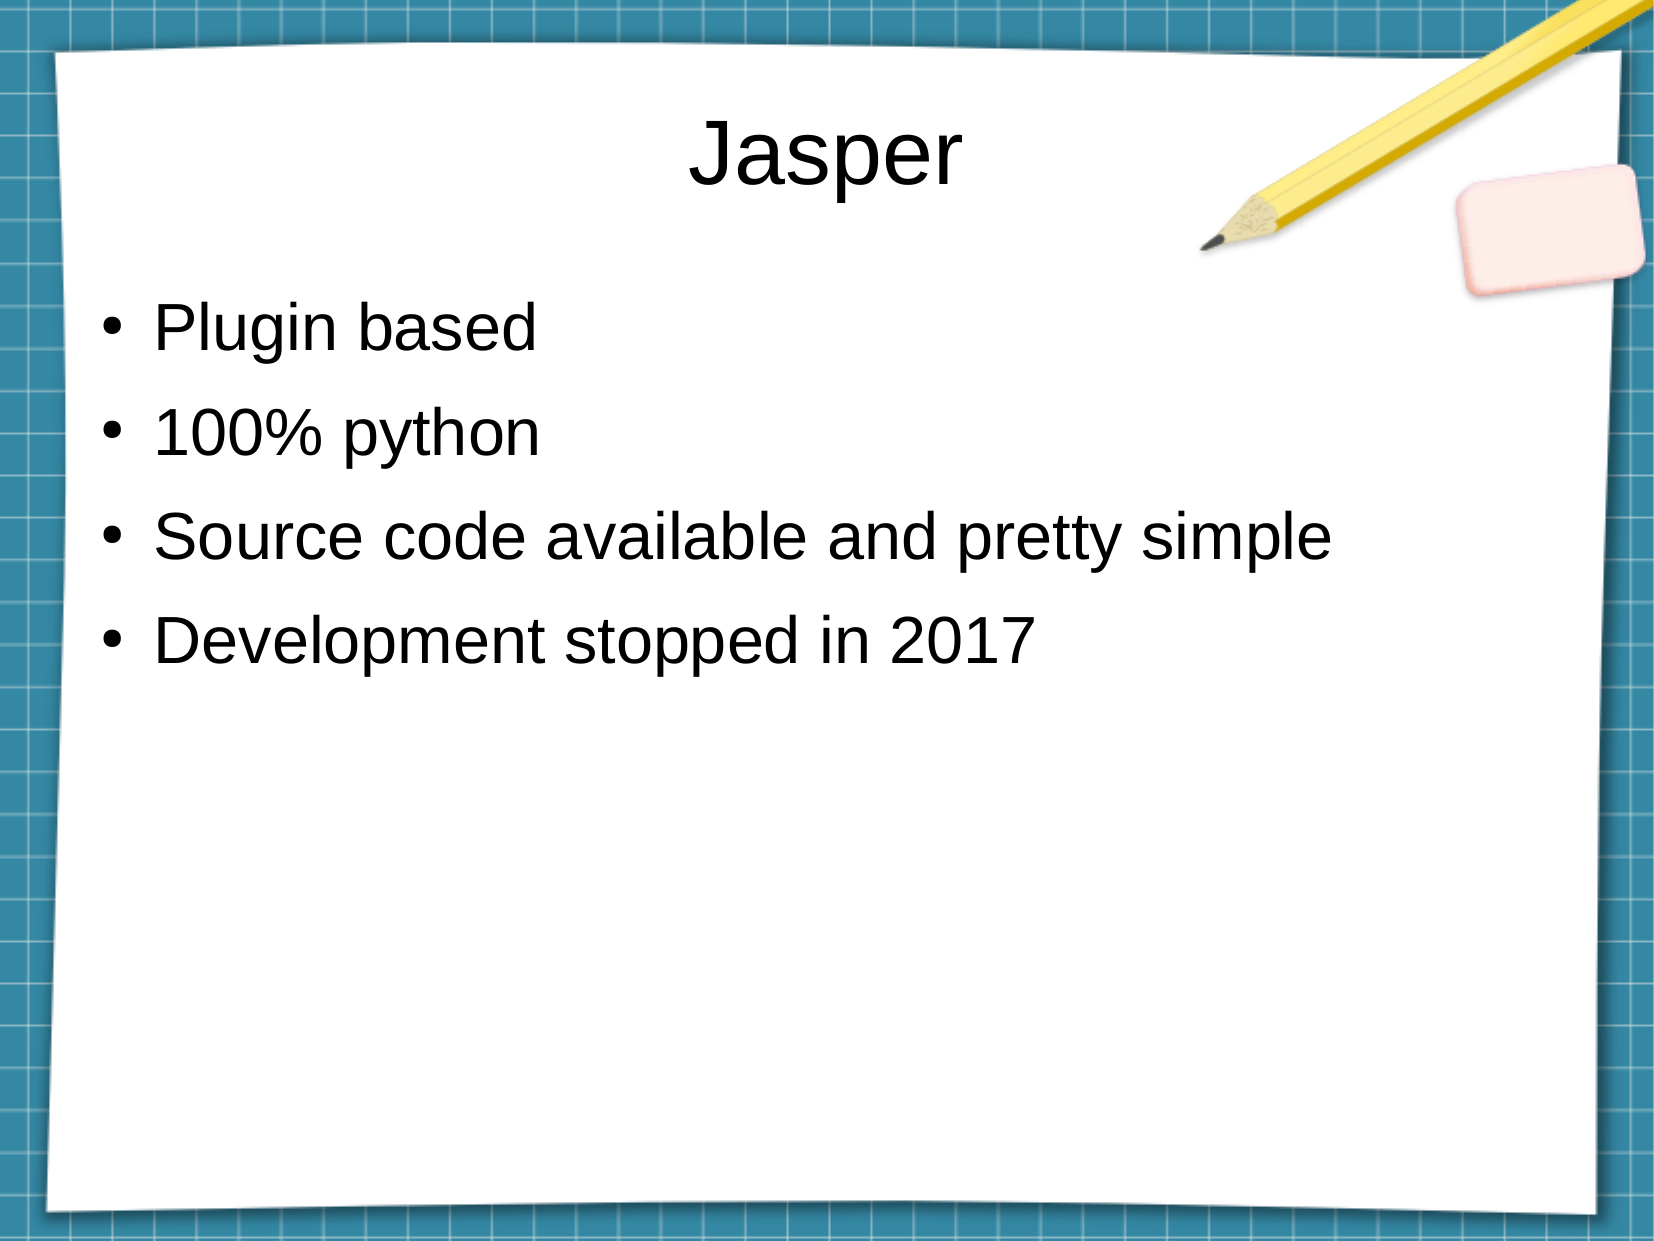

# Jasper
Plugin based
100% python
Source code available and pretty simple
Development stopped in 2017